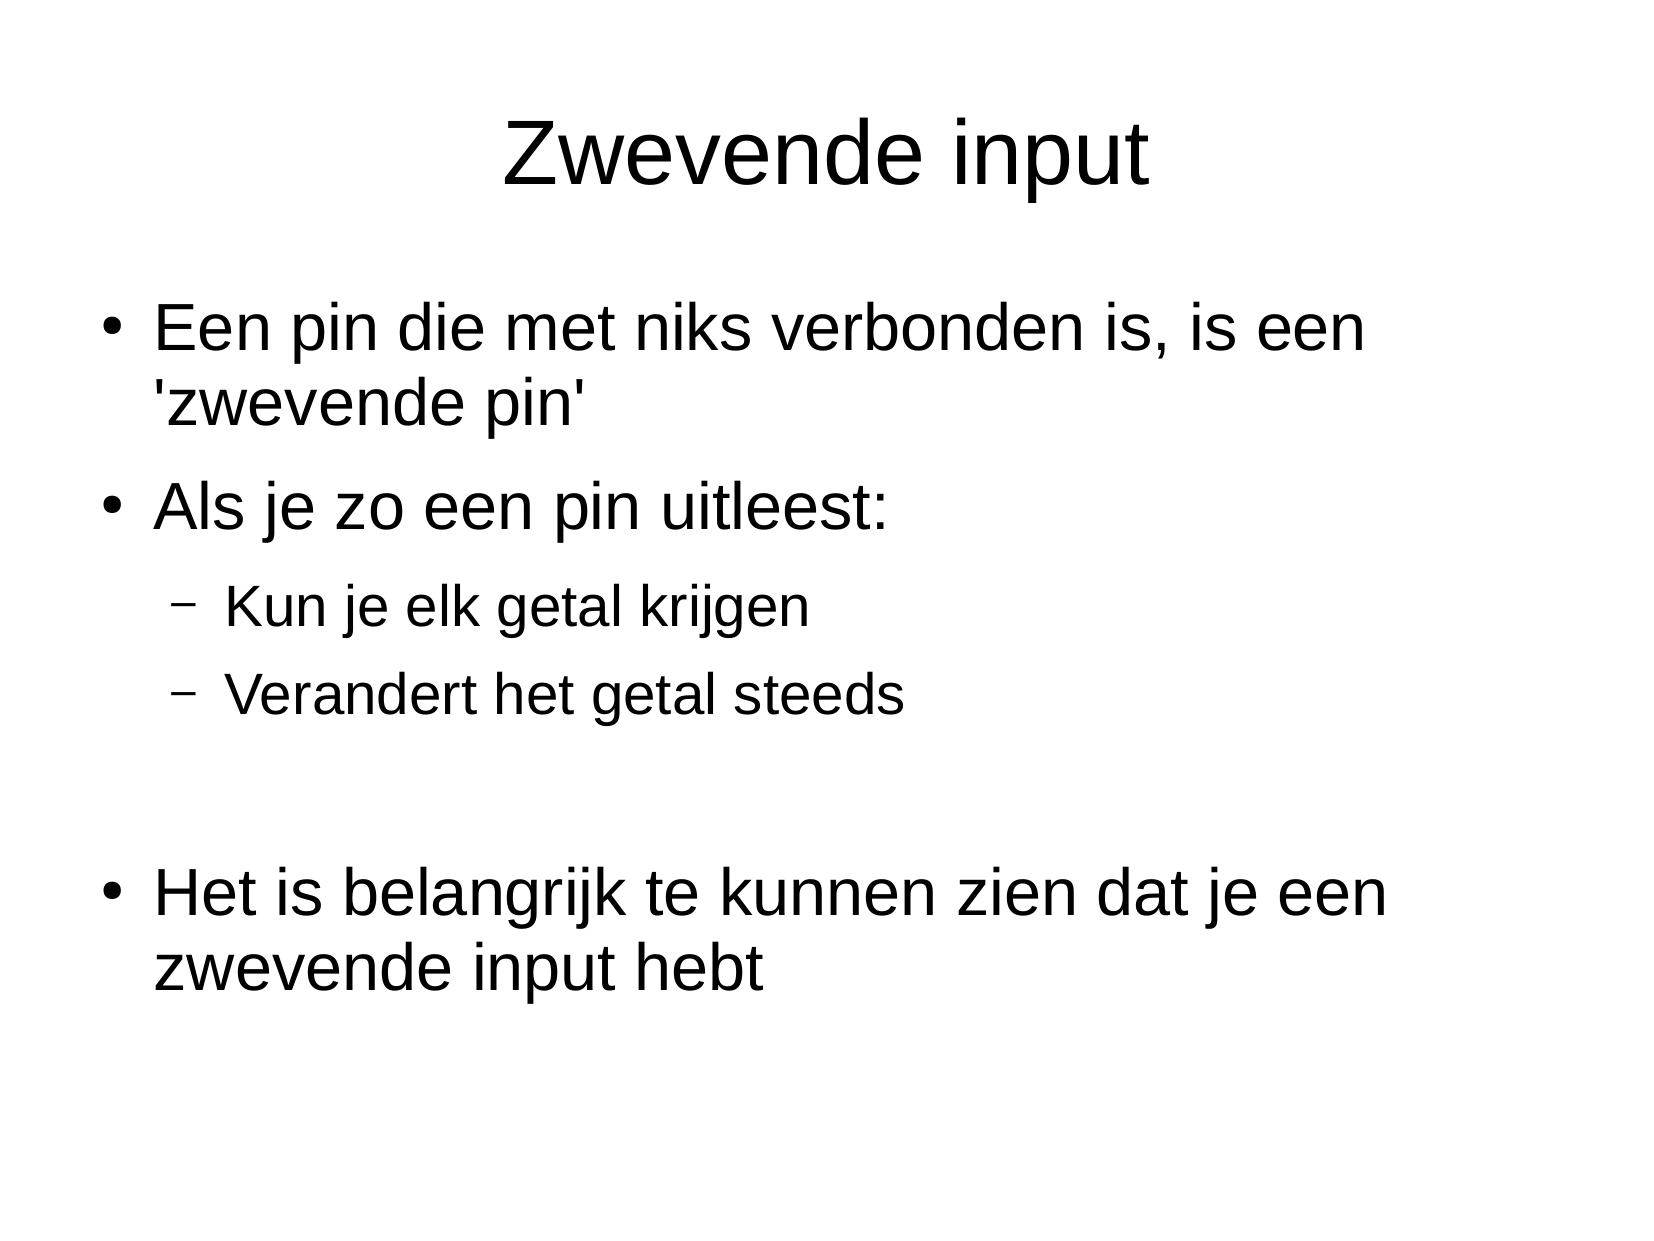

# Zwevende input
Een pin die met niks verbonden is, is een 'zwevende pin'
Als je zo een pin uitleest:
Kun je elk getal krijgen
Verandert het getal steeds
Het is belangrijk te kunnen zien dat je een zwevende input hebt